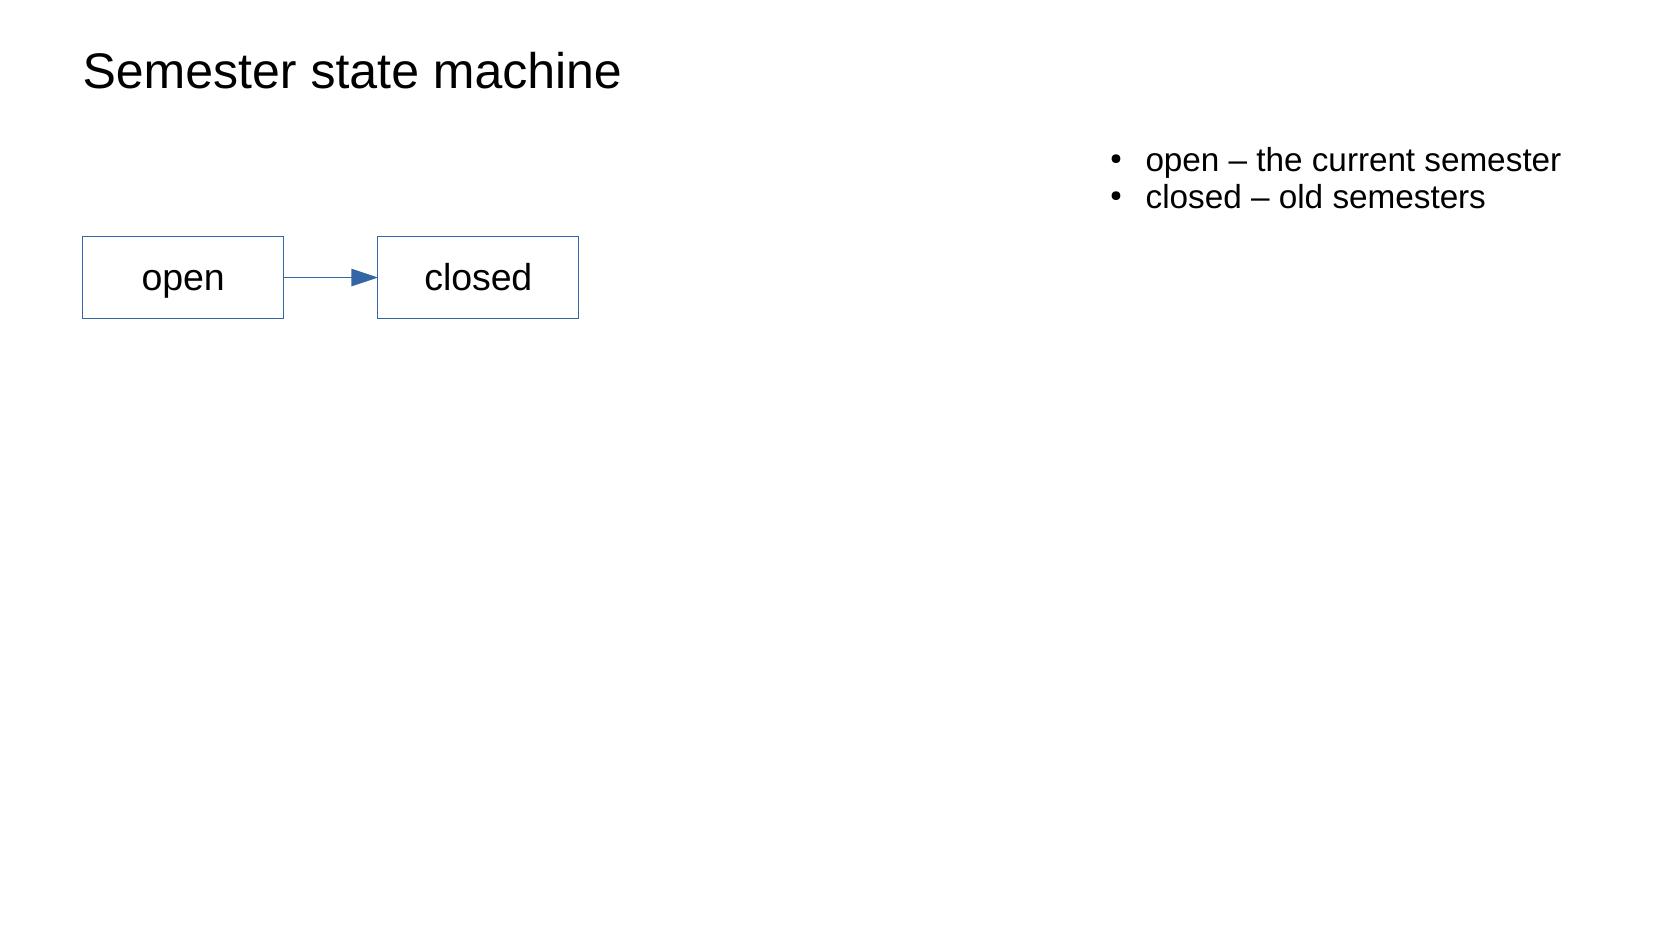

# Semester state machine
open – the current semester
closed – old semesters
open
closed